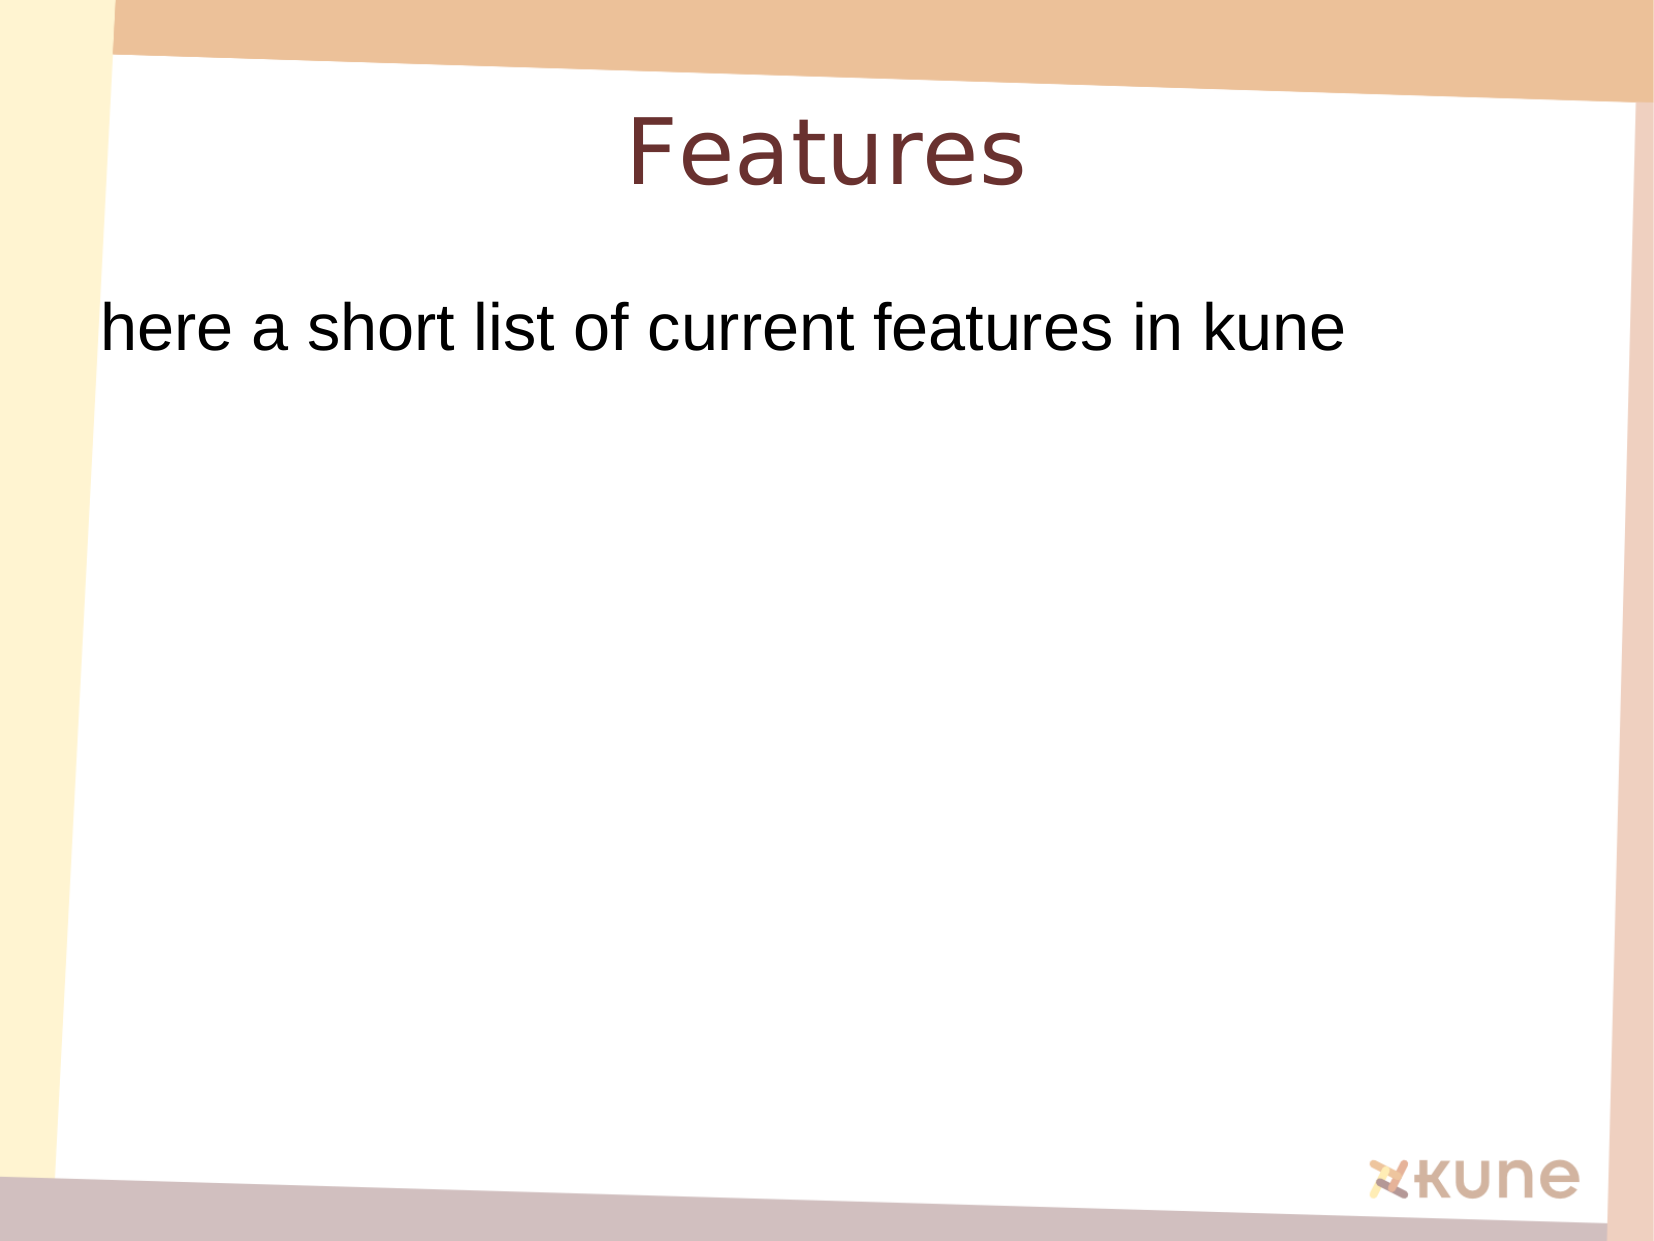

# Features
here a short list of current features in kune